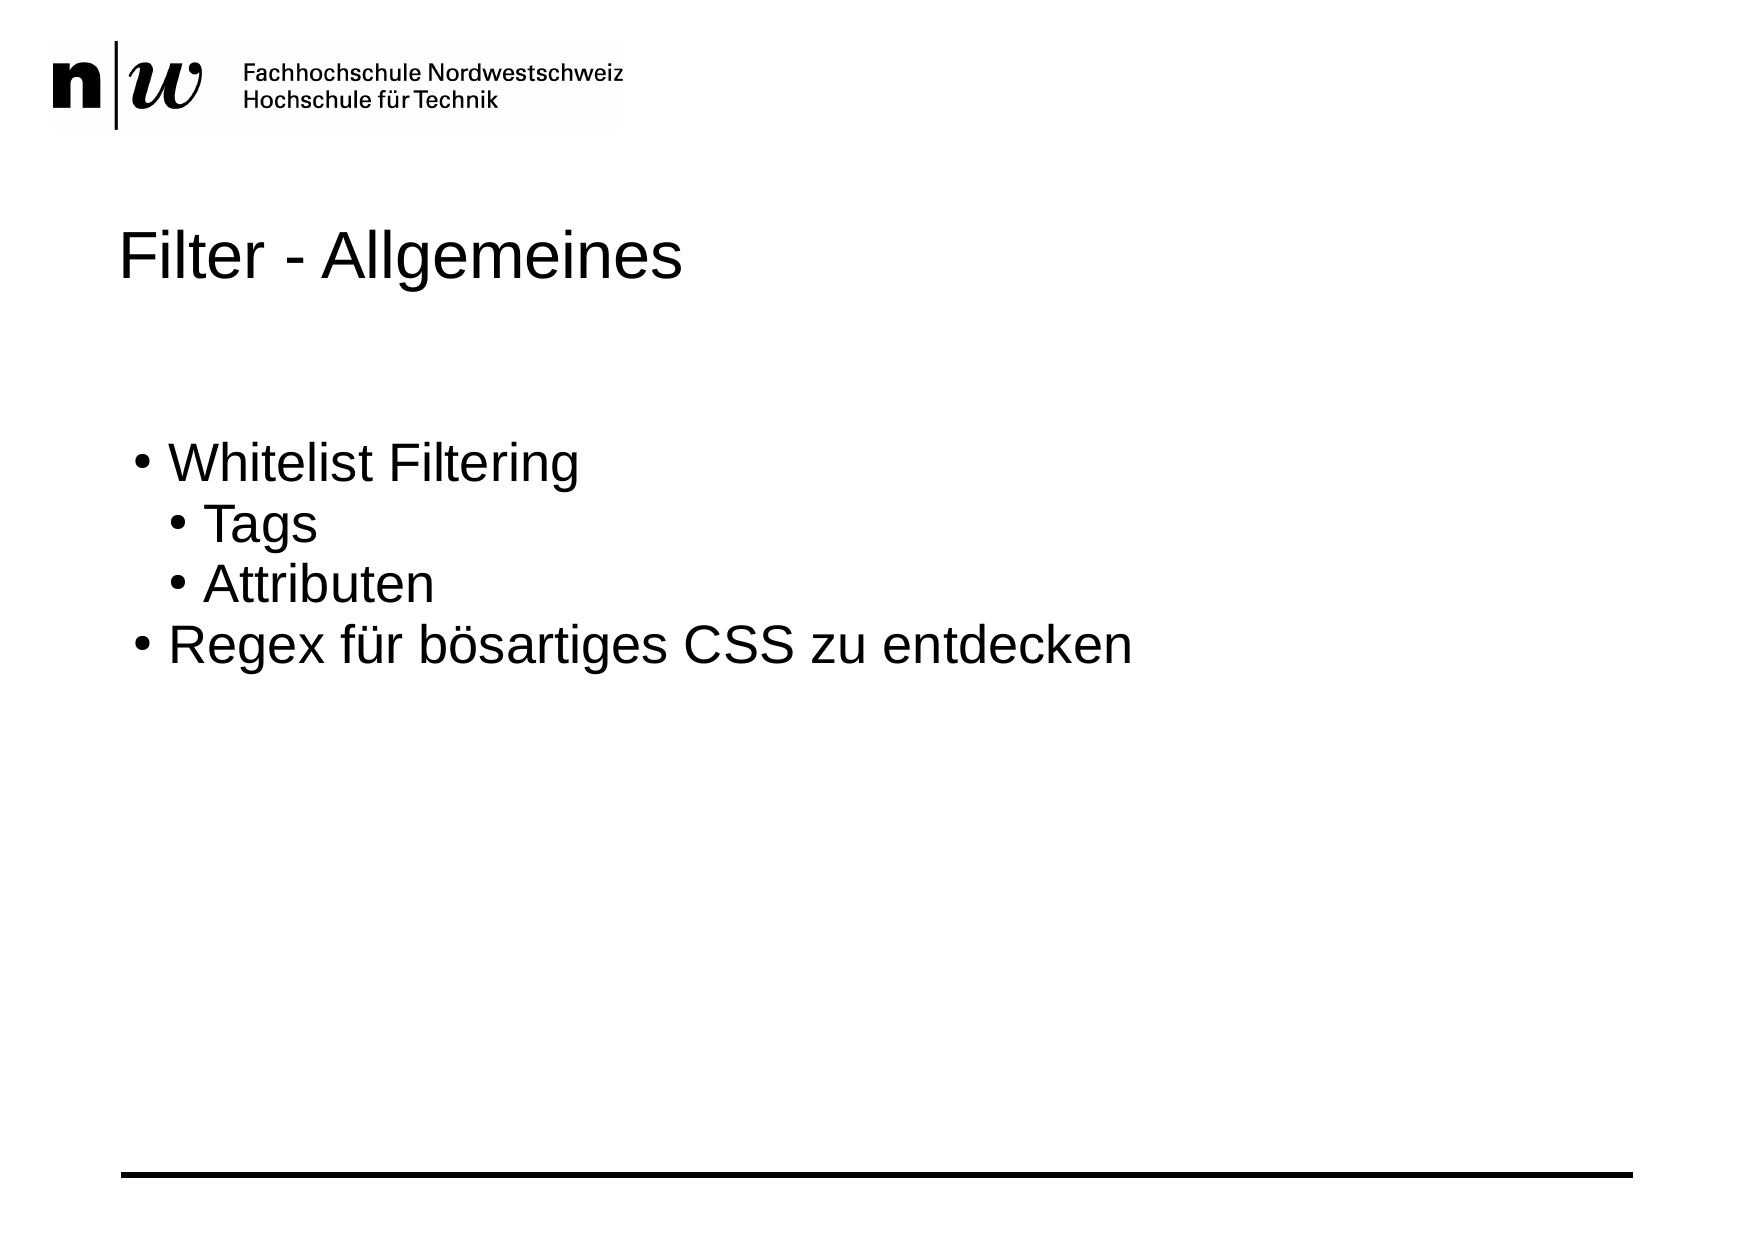

Filter - Allgemeines
Whitelist Filtering
Tags
Attributen
Regex für bösartiges CSS zu entdecken